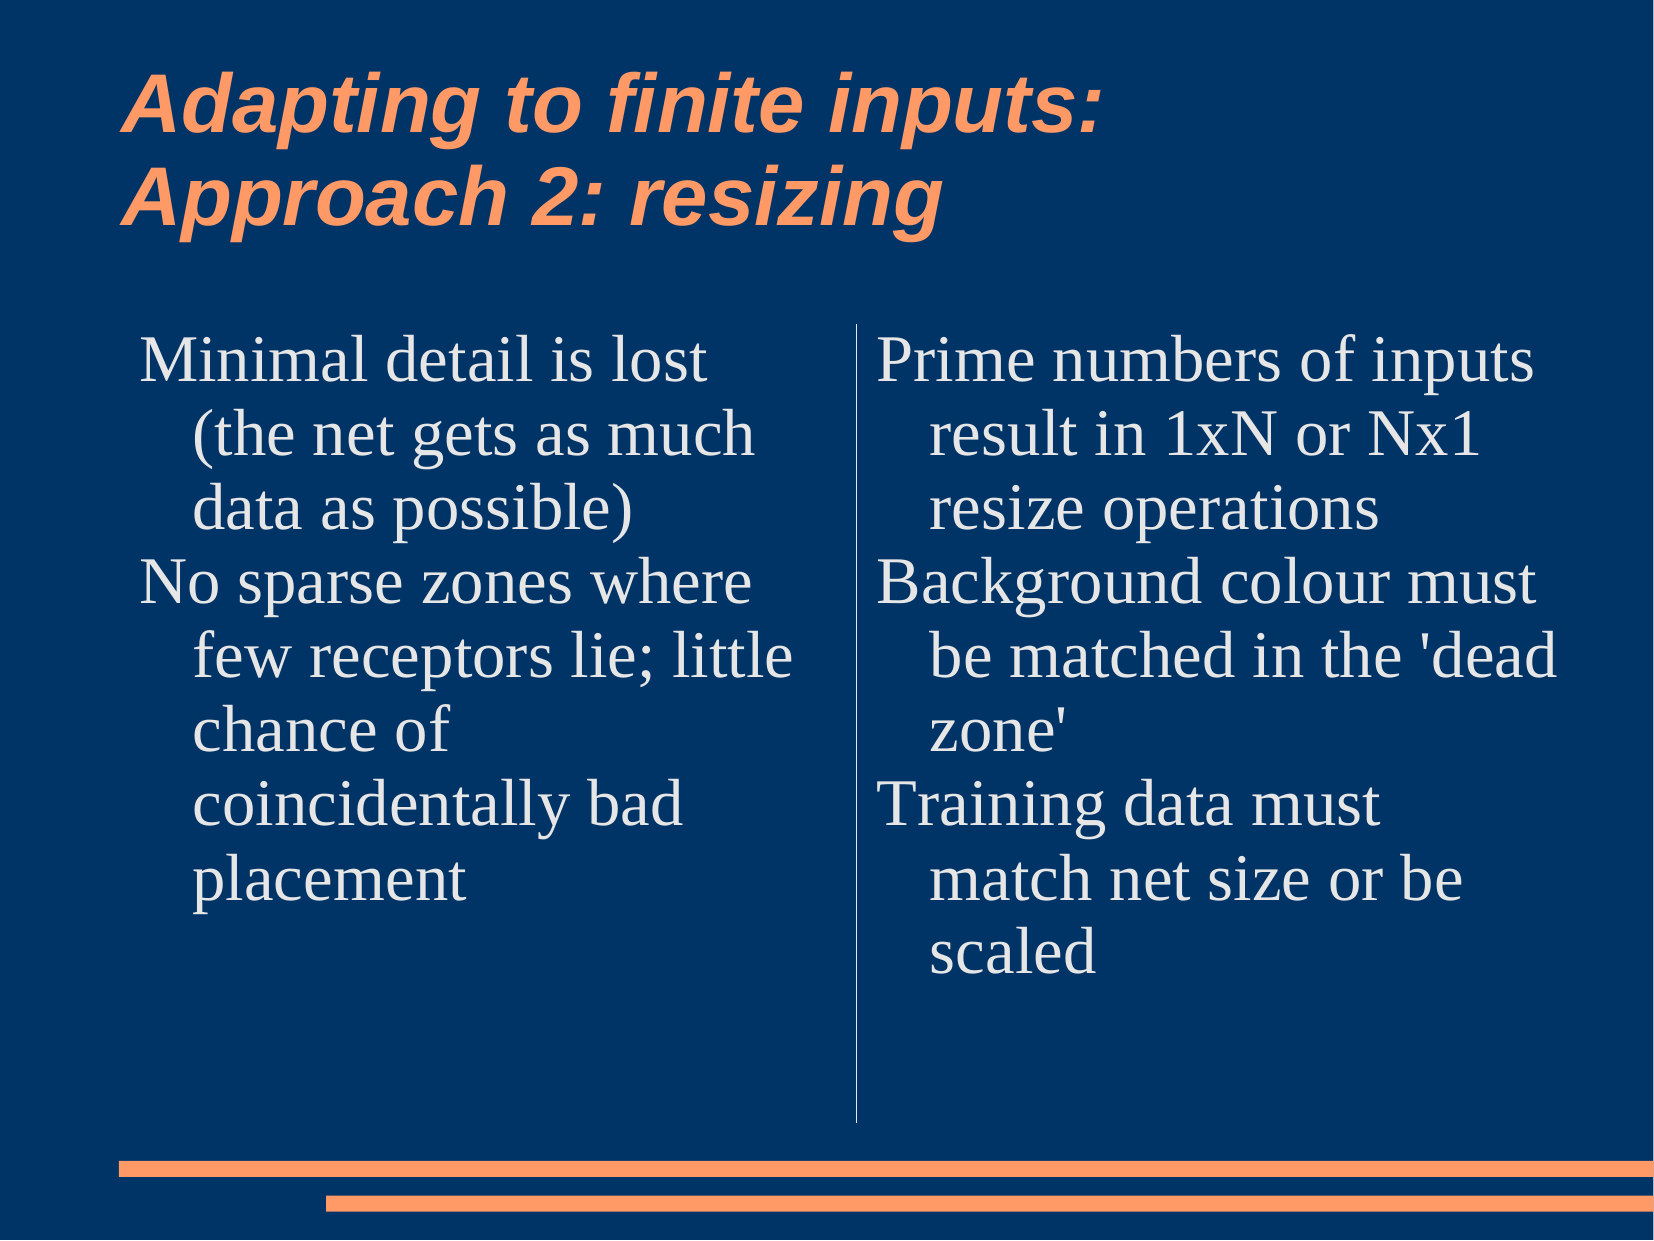

# Adapting to finite inputs: Approach 2: resizing
Minimal detail is lost (the net gets as much data as possible)
No sparse zones where few receptors lie; little chance of coincidentally bad placement
Prime numbers of inputs result in 1xN or Nx1 resize operations
Background colour must be matched in the 'dead zone'
Training data must match net size or be scaled